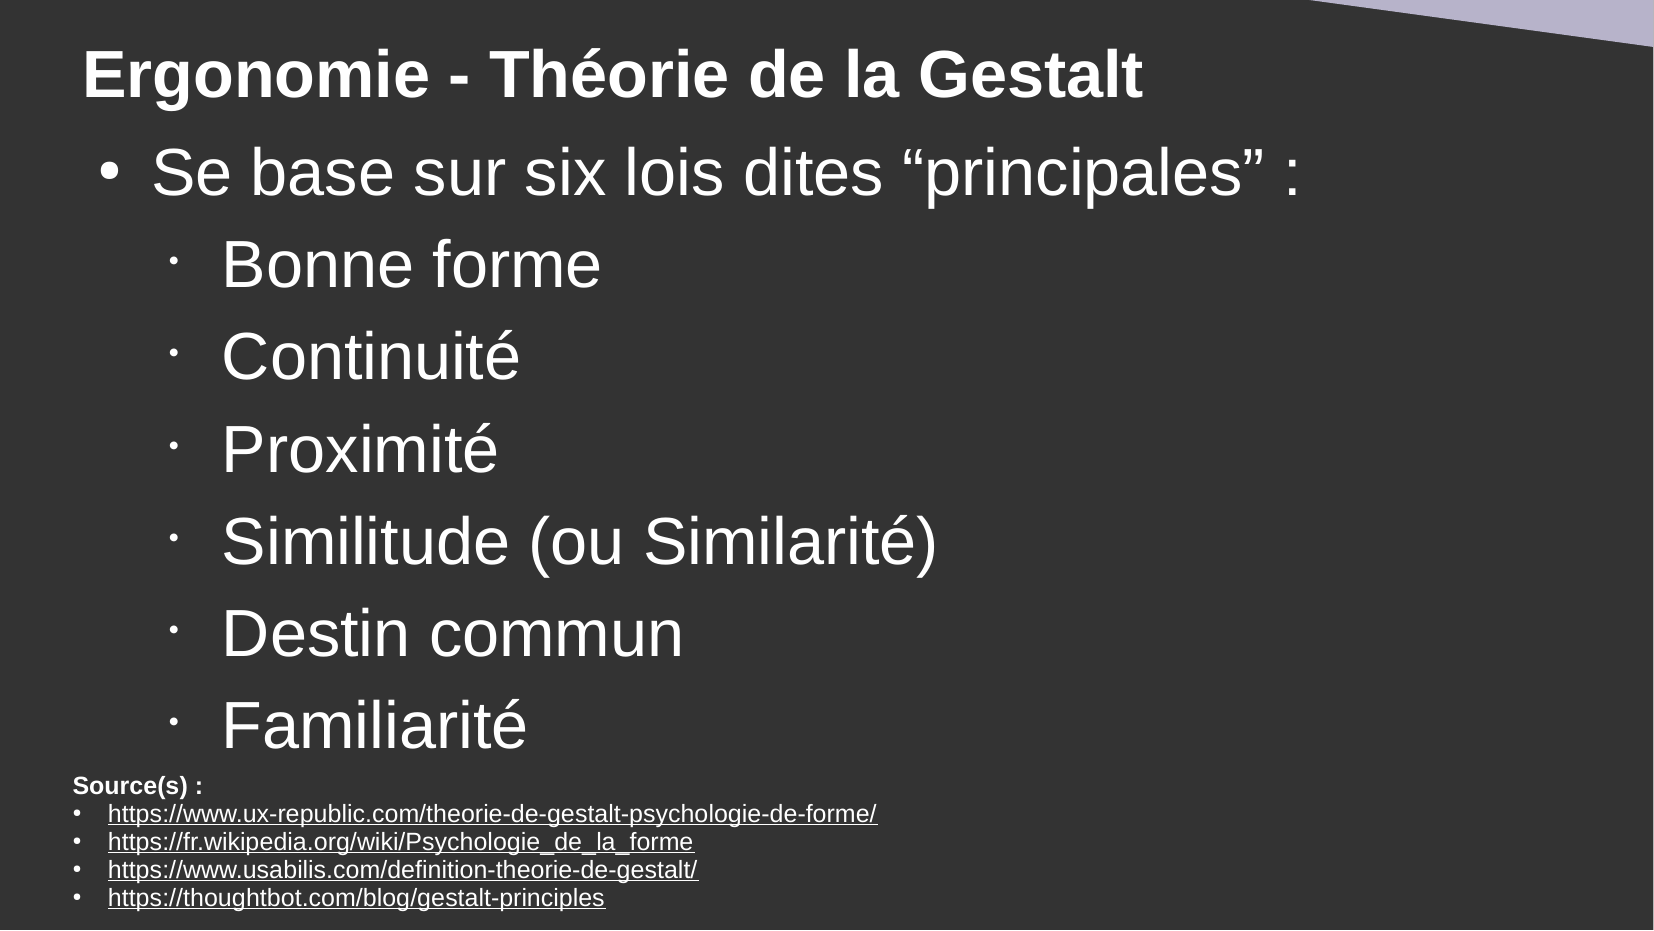

# Ergonomie - Théorie de la Gestalt
Se base sur six lois dites “principales” :
Bonne forme
Continuité
Proximité
Similitude (ou Similarité)
Destin commun
Familiarité
Source(s) :
https://www.ux-republic.com/theorie-de-gestalt-psychologie-de-forme/
https://fr.wikipedia.org/wiki/Psychologie_de_la_forme
https://www.usabilis.com/definition-theorie-de-gestalt/
https://thoughtbot.com/blog/gestalt-principles